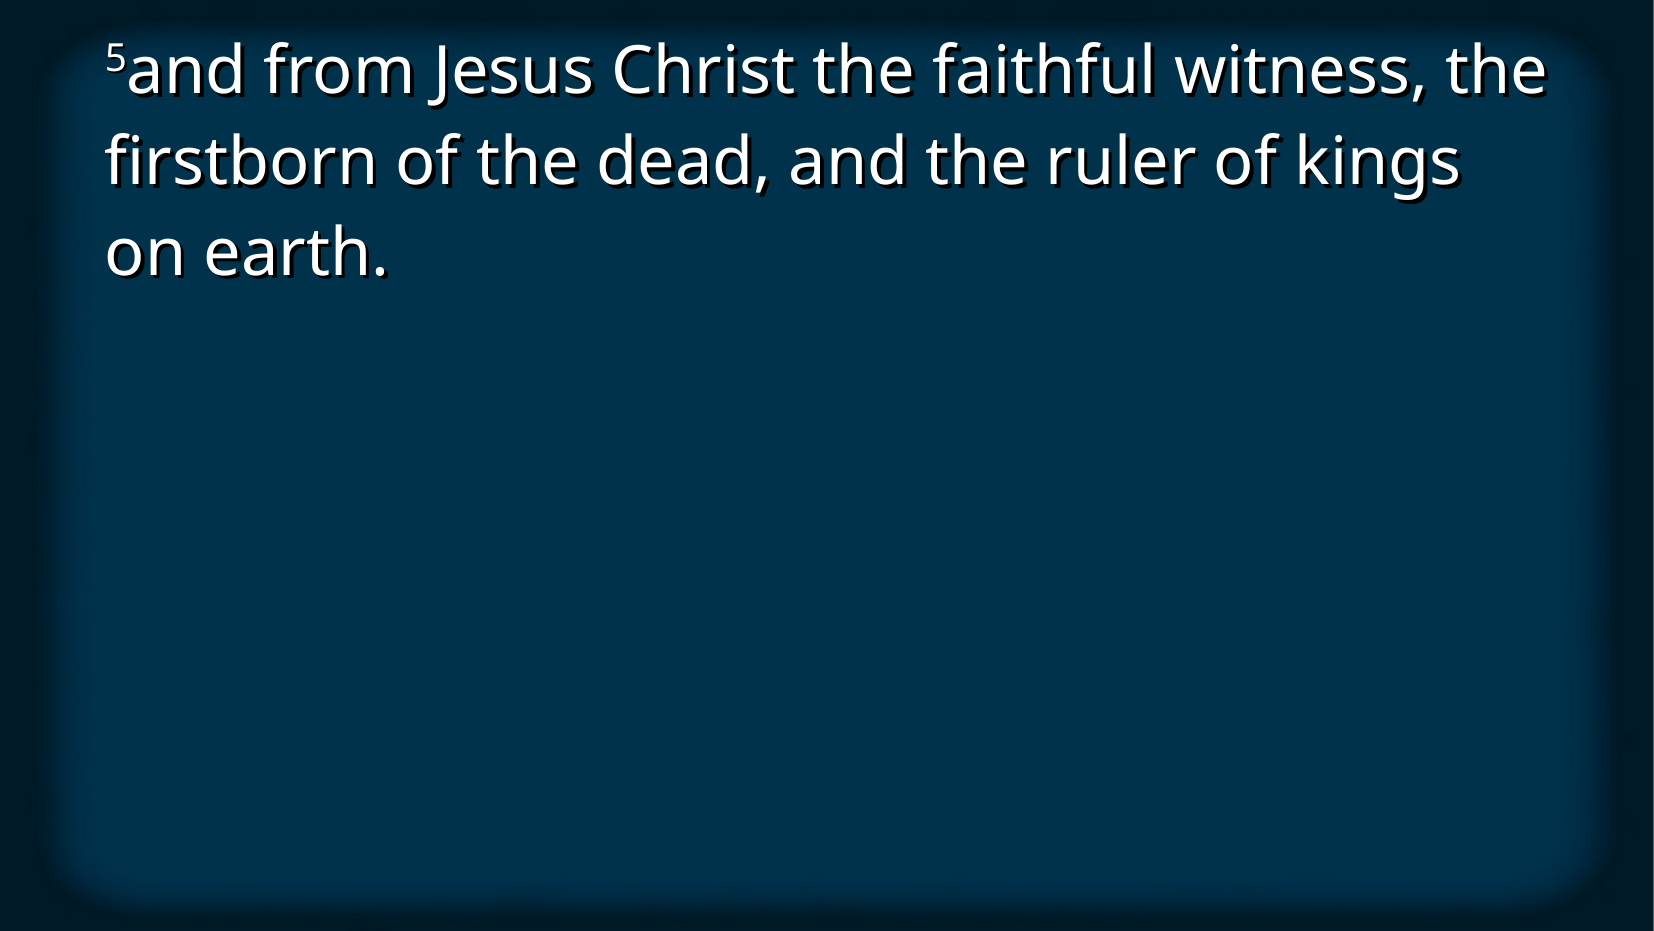

5and from Jesus Christ the faithful witness, the firstborn of the dead, and the ruler of kings on earth.